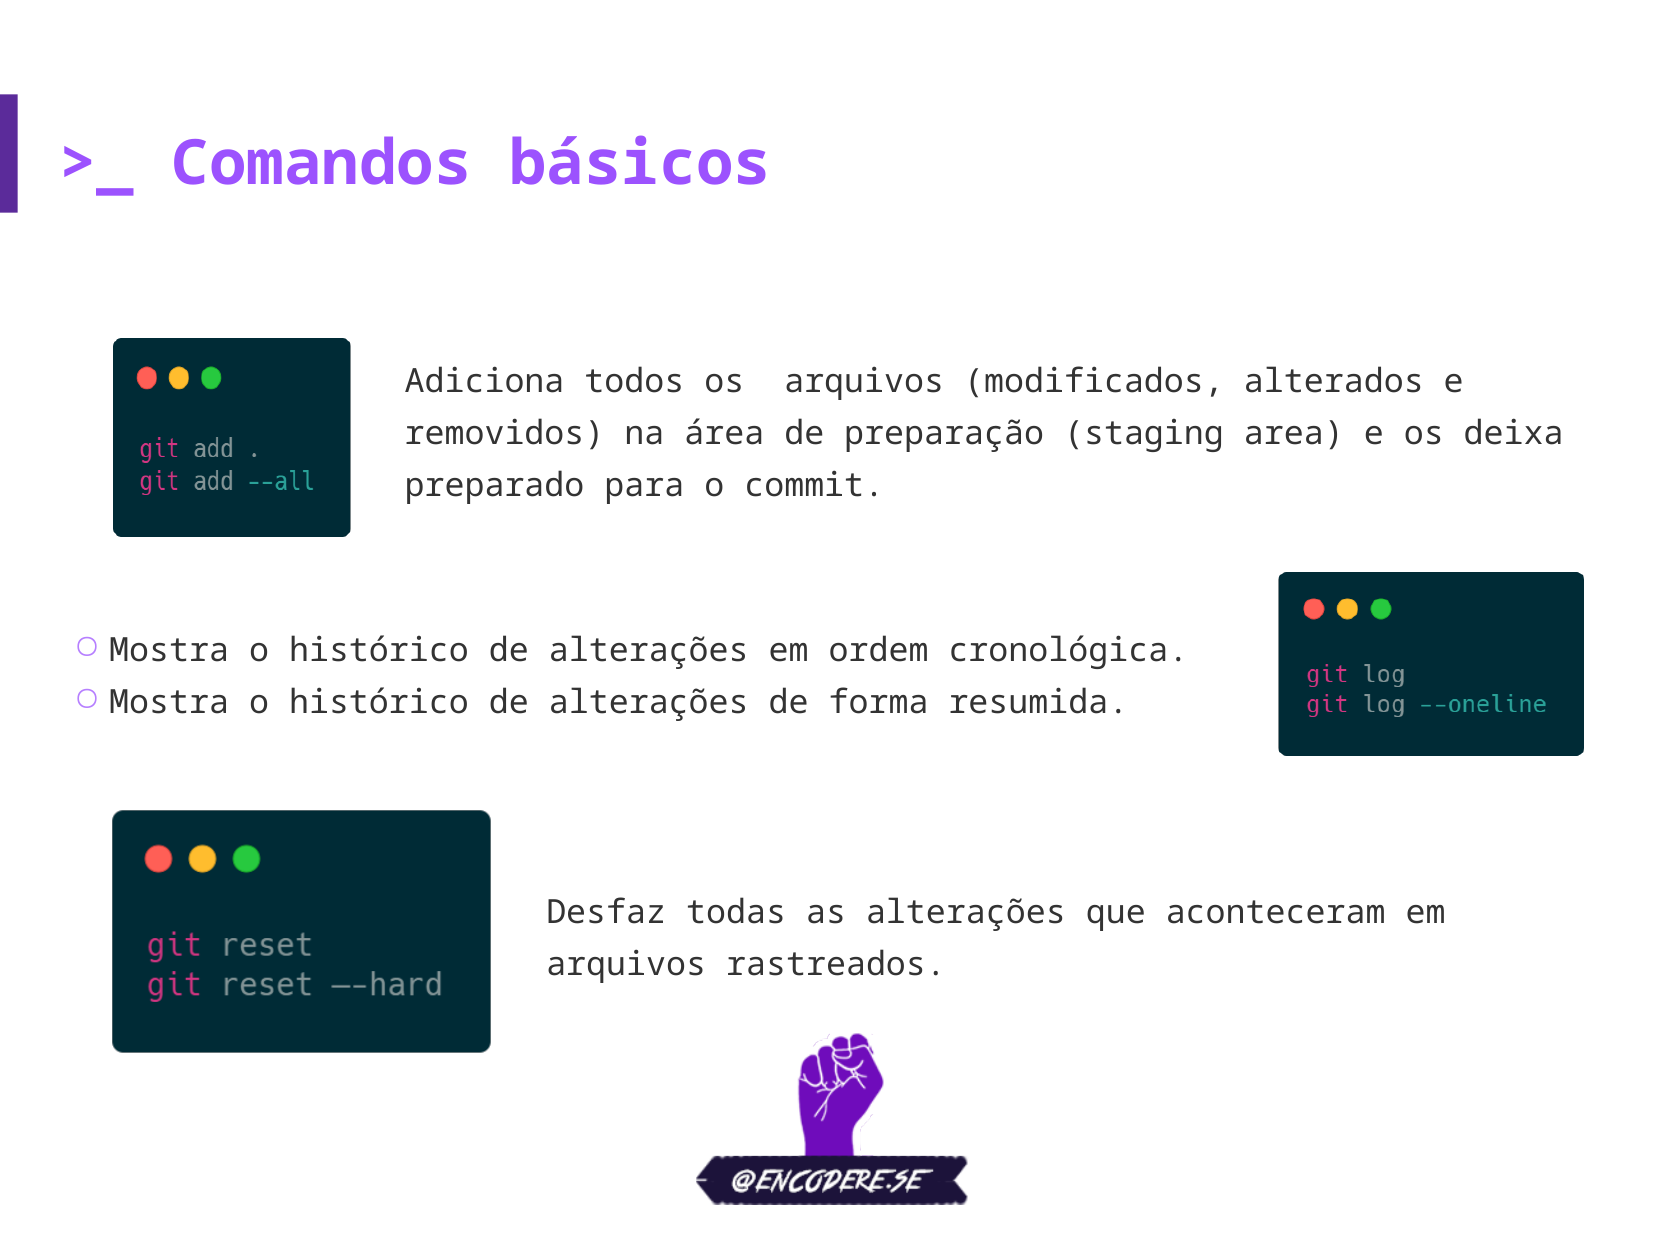

# >_ Comandos básicos
Adiciona todos os arquivos (modificados, alterados e removidos) na área de preparação (staging area) e os deixa preparado para o commit.
Mostra o histórico de alterações em ordem cronológica.
Mostra o histórico de alterações de forma resumida.
Desfaz todas as alterações que aconteceram em arquivos rastreados.